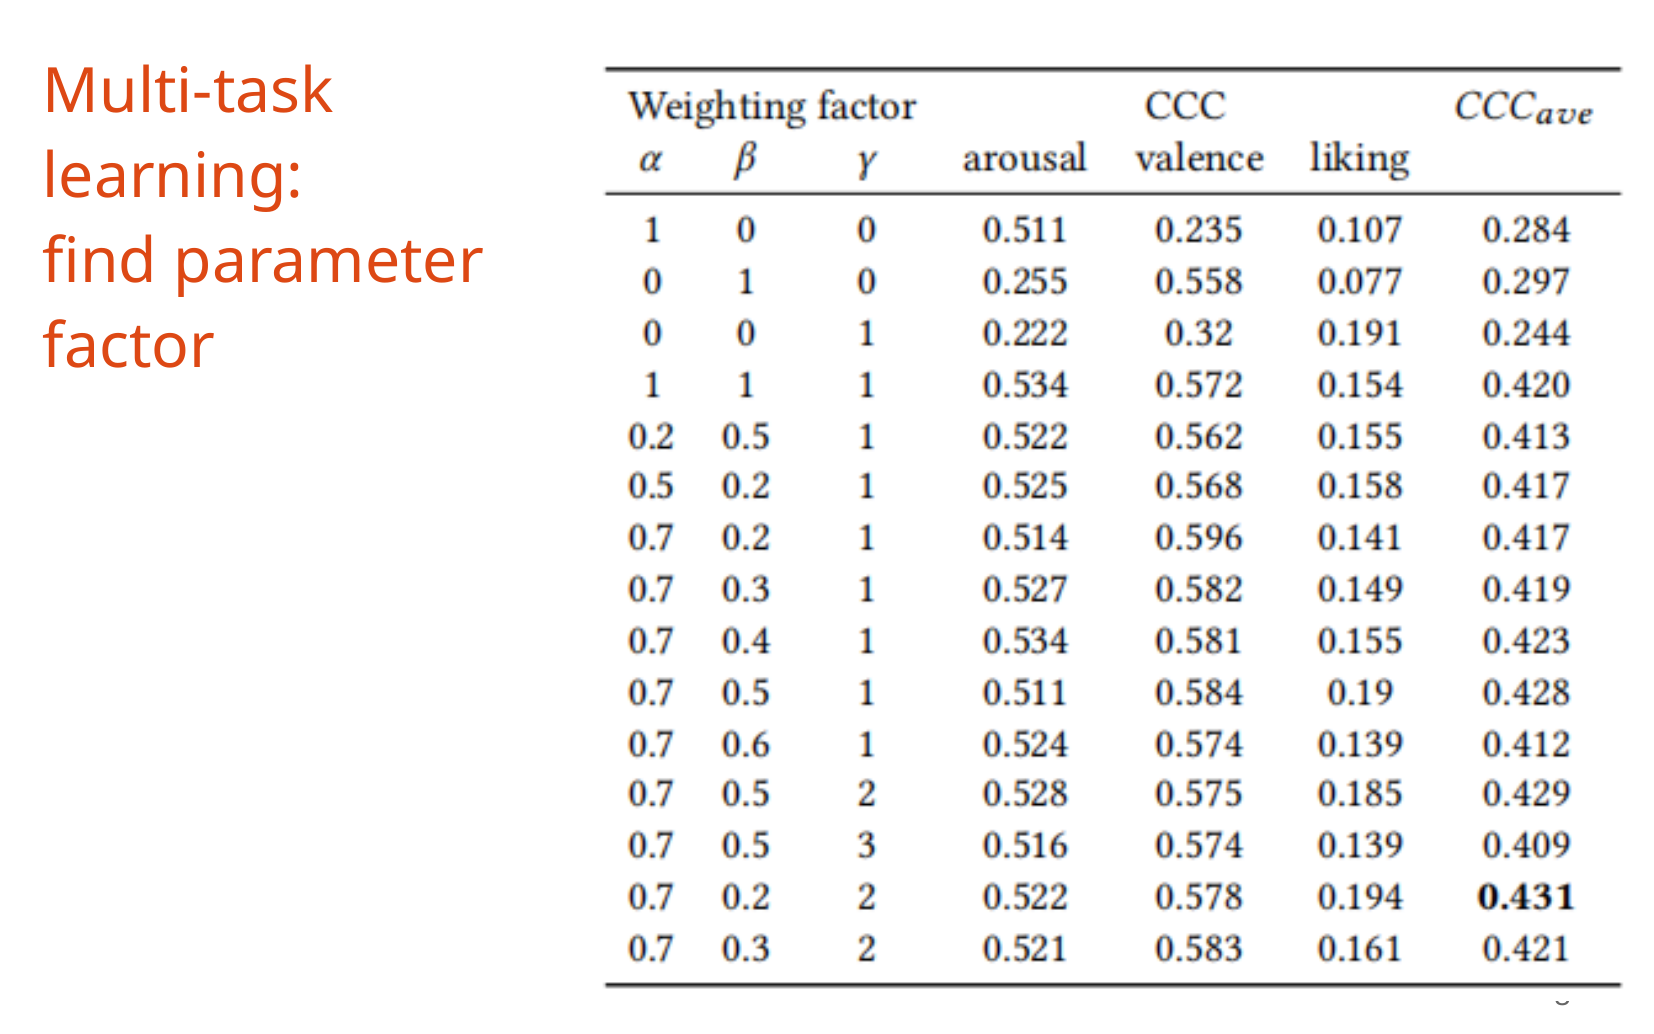

# Multi-task learning: find parameter factor
8